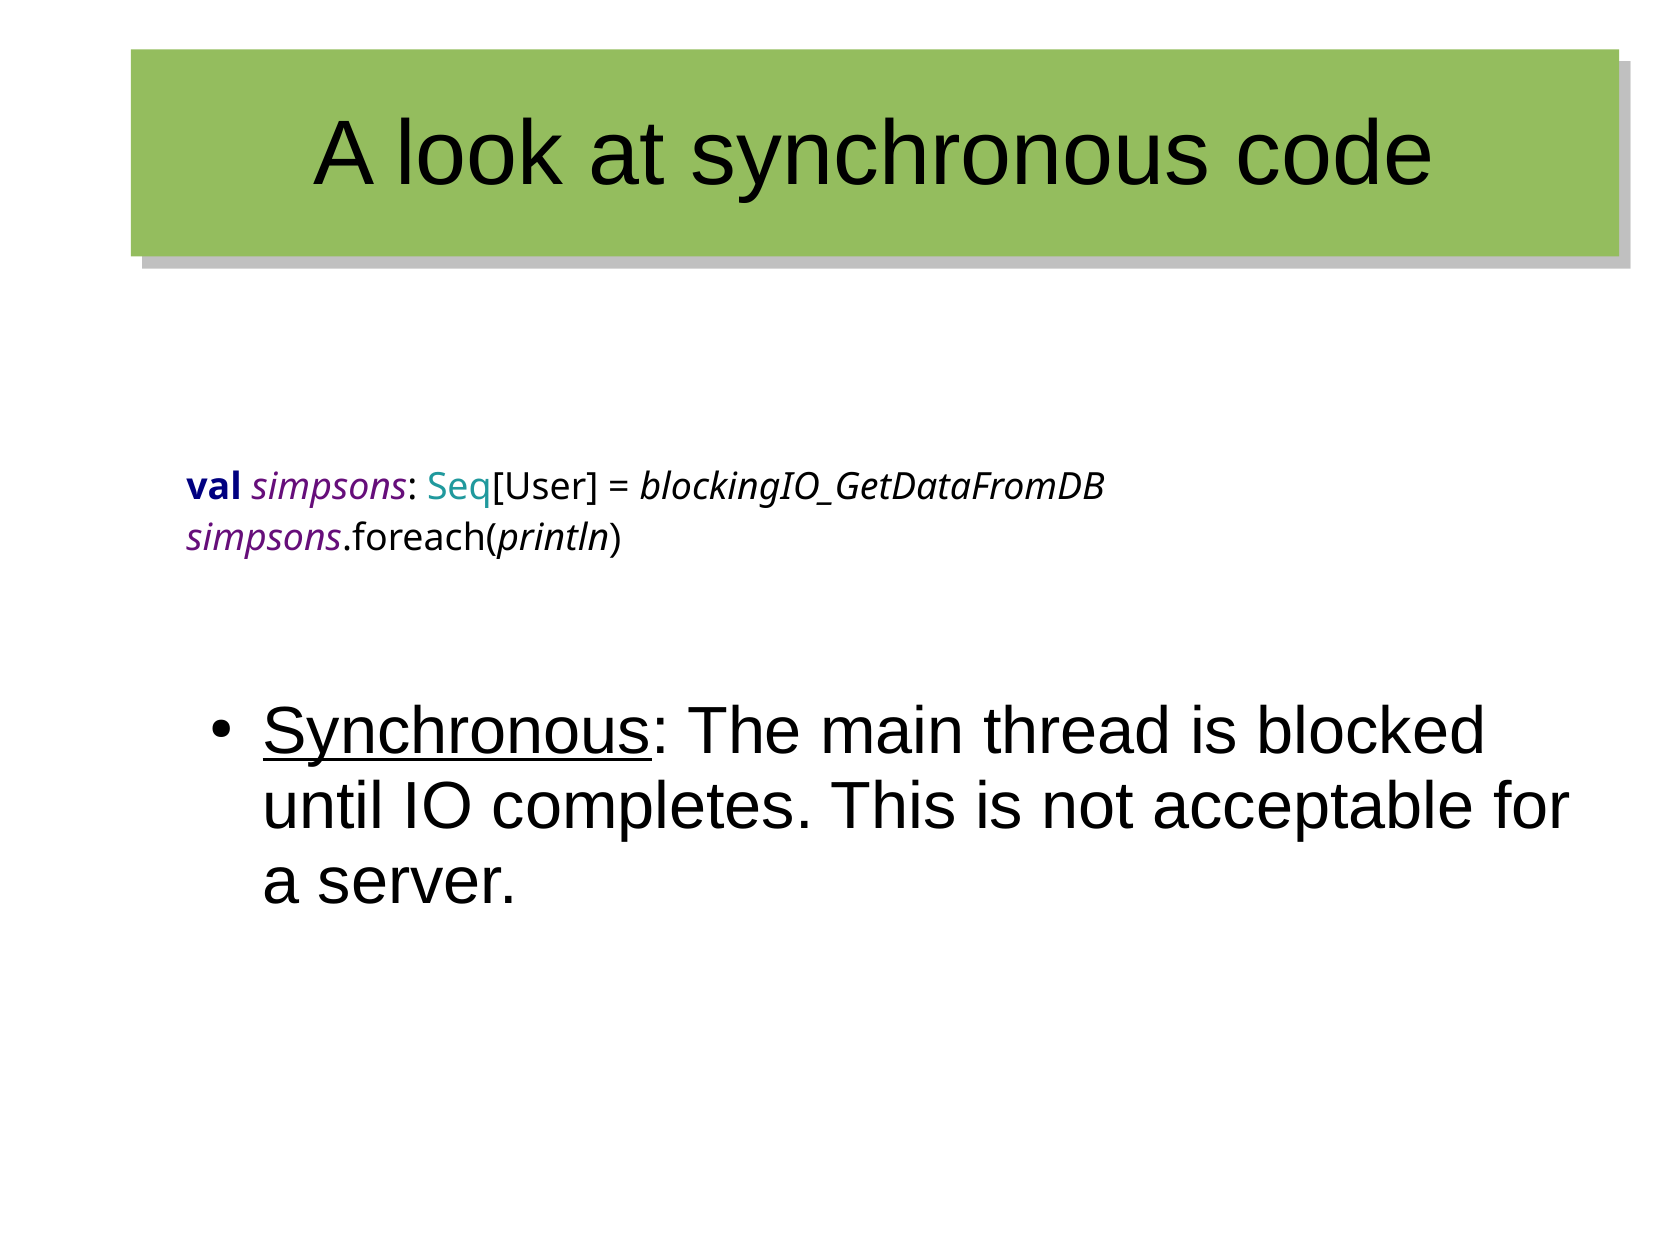

# A look at synchronous code
 val simpsons: Seq[User] = blockingIO_GetDataFromDB
 simpsons.foreach(println)
Synchronous: The main thread is blocked until IO completes. This is not acceptable for a server.